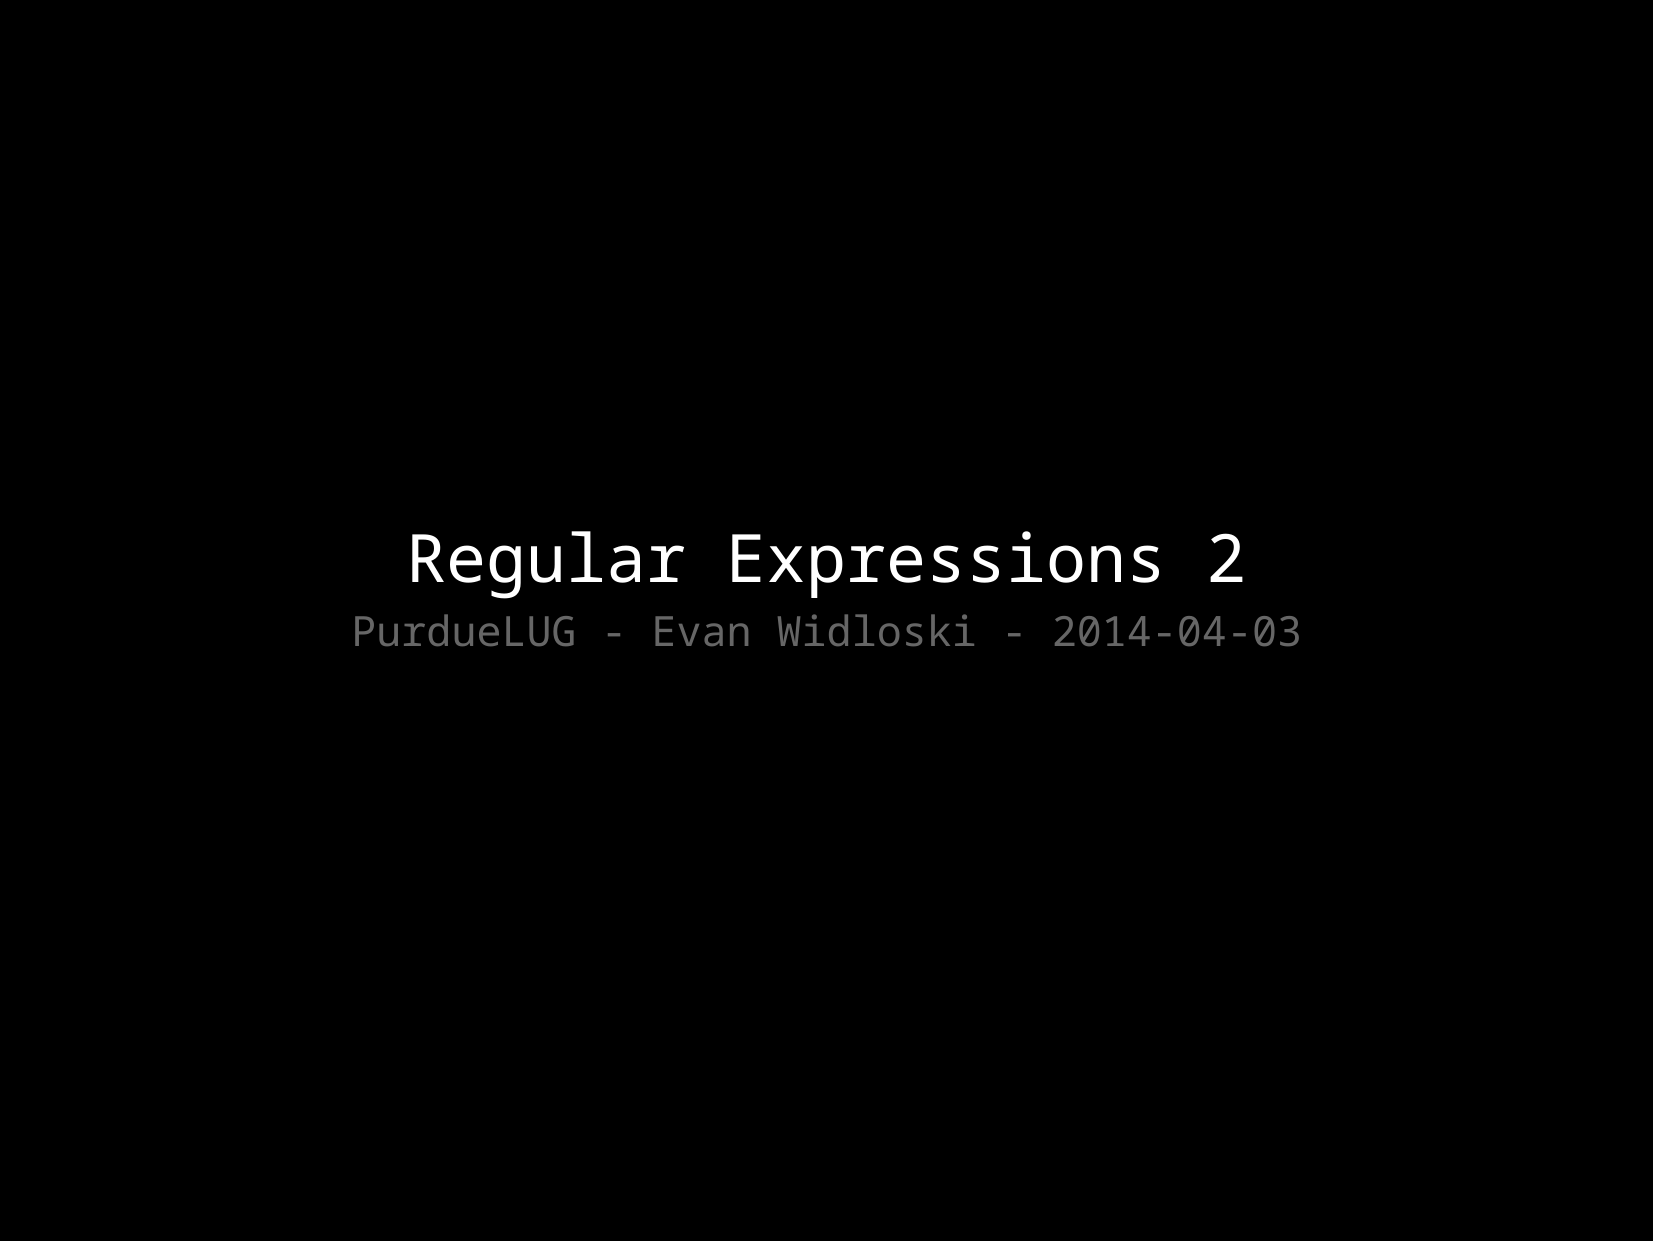

# Regular Expressions 2
PurdueLUG - Evan Widloski - 2014-04-03